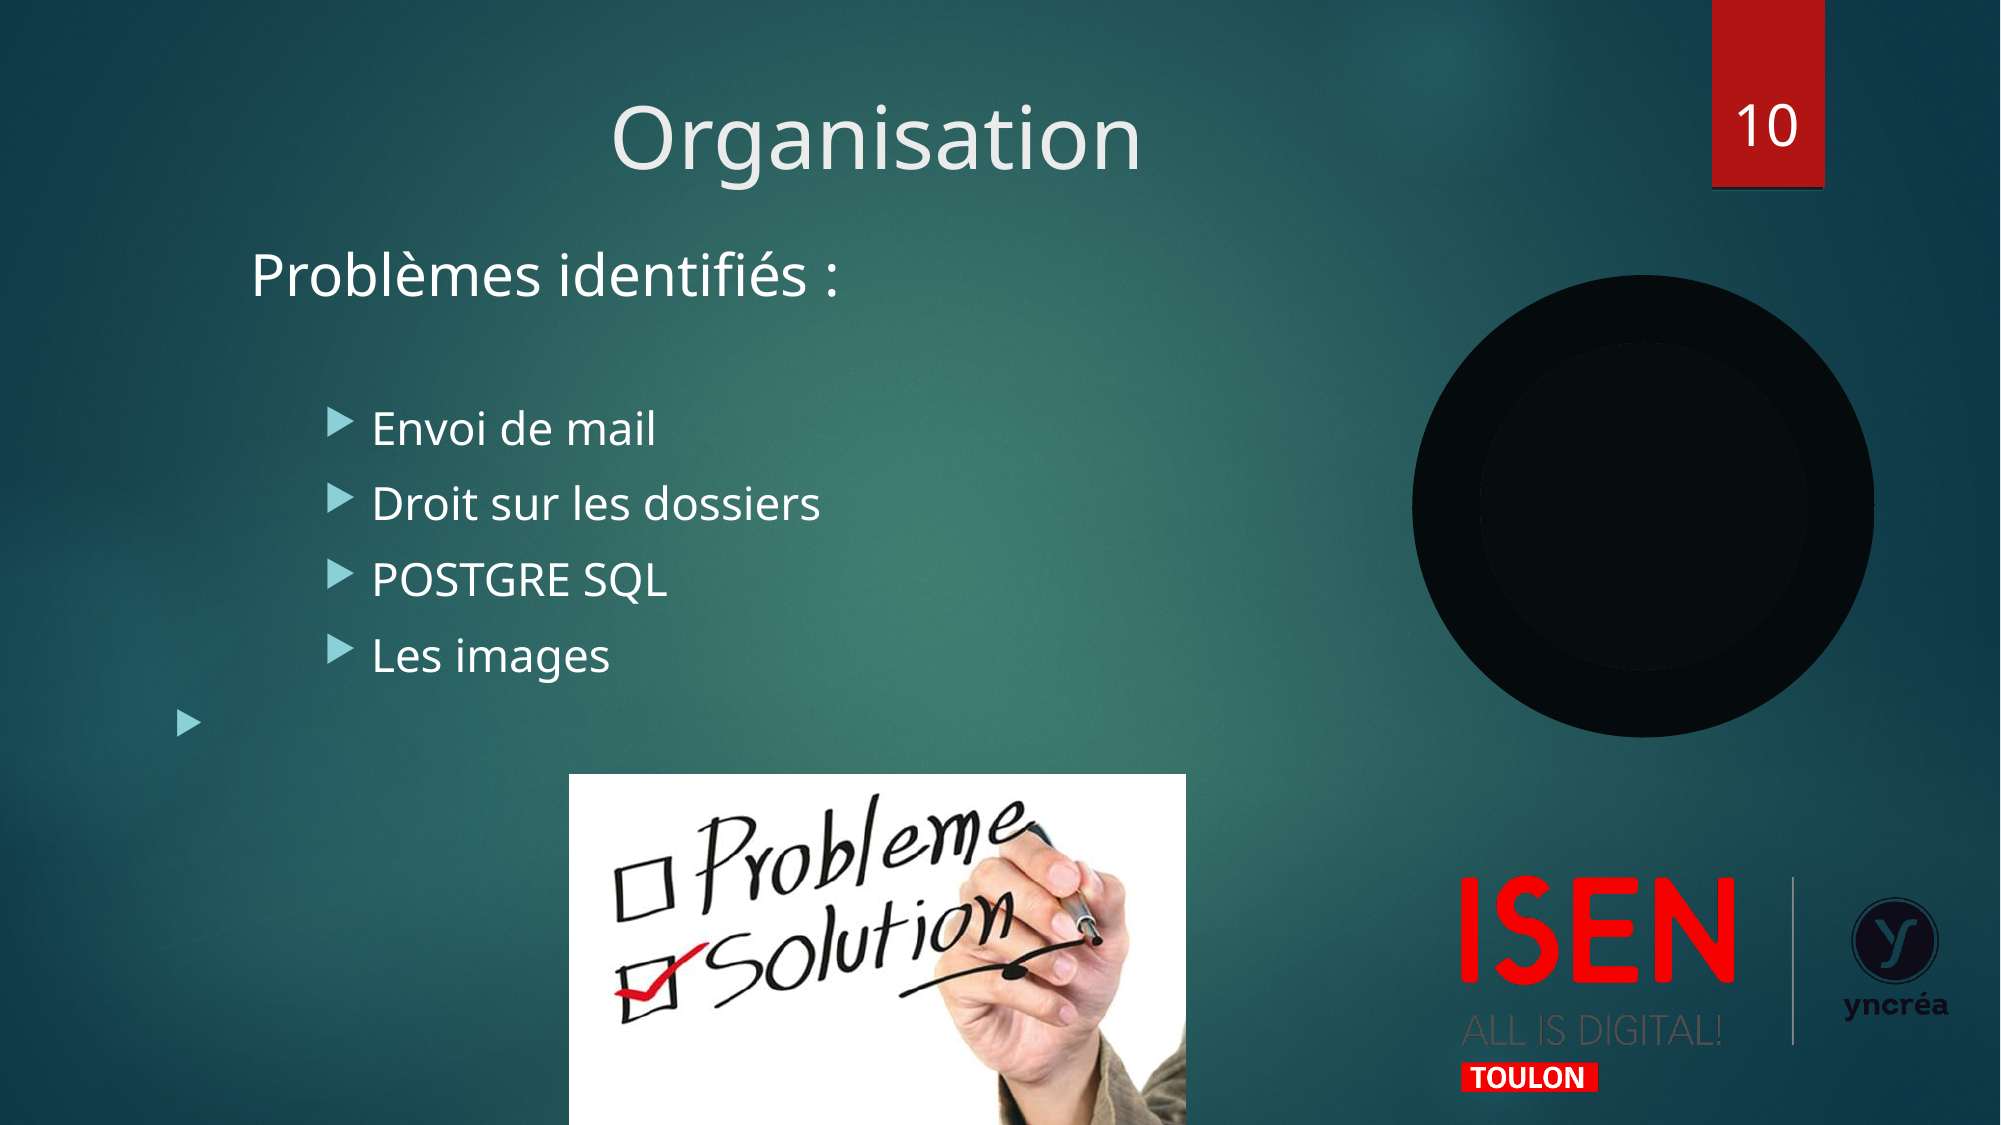

# Organisation
Problèmes identifiés :
Envoi de mail
Droit sur les dossiers
POSTGRE SQL
Les images